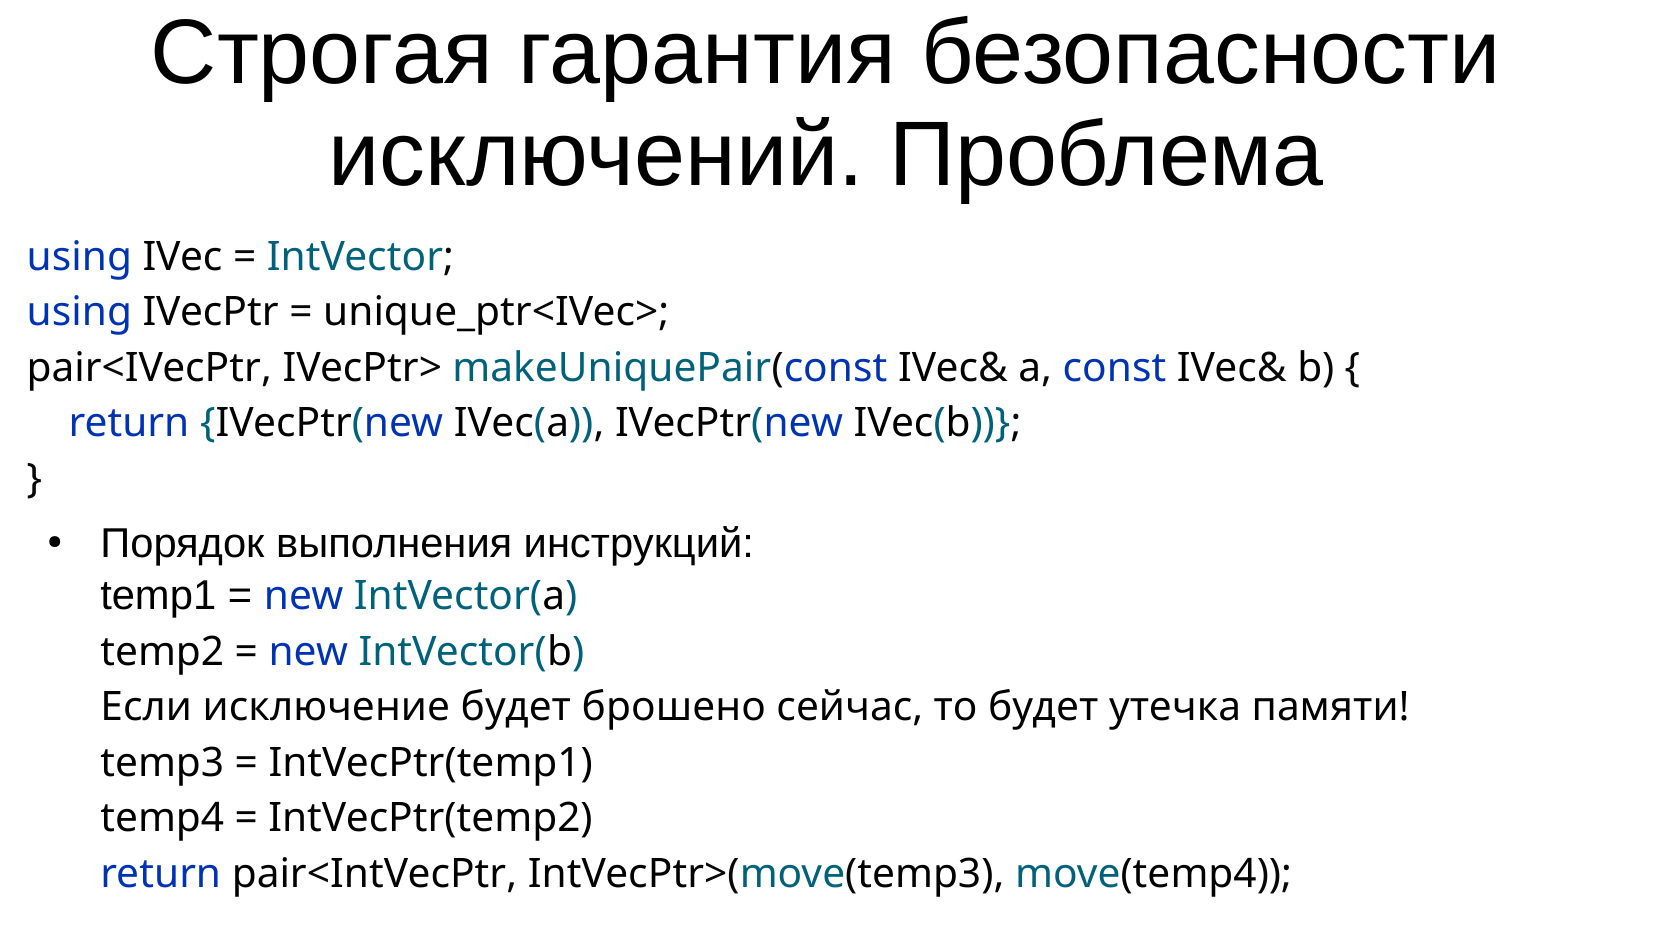

# Строгая гарантия безопасности исключений. Проблема
using IVec = IntVector;
using IVecPtr = unique_ptr<IVec>;
pair<IVecPtr, IVecPtr> makeUniquePair(const IVec& a, const IVec& b) {
 return {IVecPtr(new IVec(a)), IVecPtr(new IVec(b))};
}
Порядок выполнения инструкций:
temp1 = new IntVector(a)
temp2 = new IntVector(b)
Если исключение будет брошено сейчас, то будет утечка памяти!
temp3 = IntVecPtr(temp1)
temp4 = IntVecPtr(temp2)
return pair<IntVecPtr, IntVecPtr>(move(temp3), move(temp4));